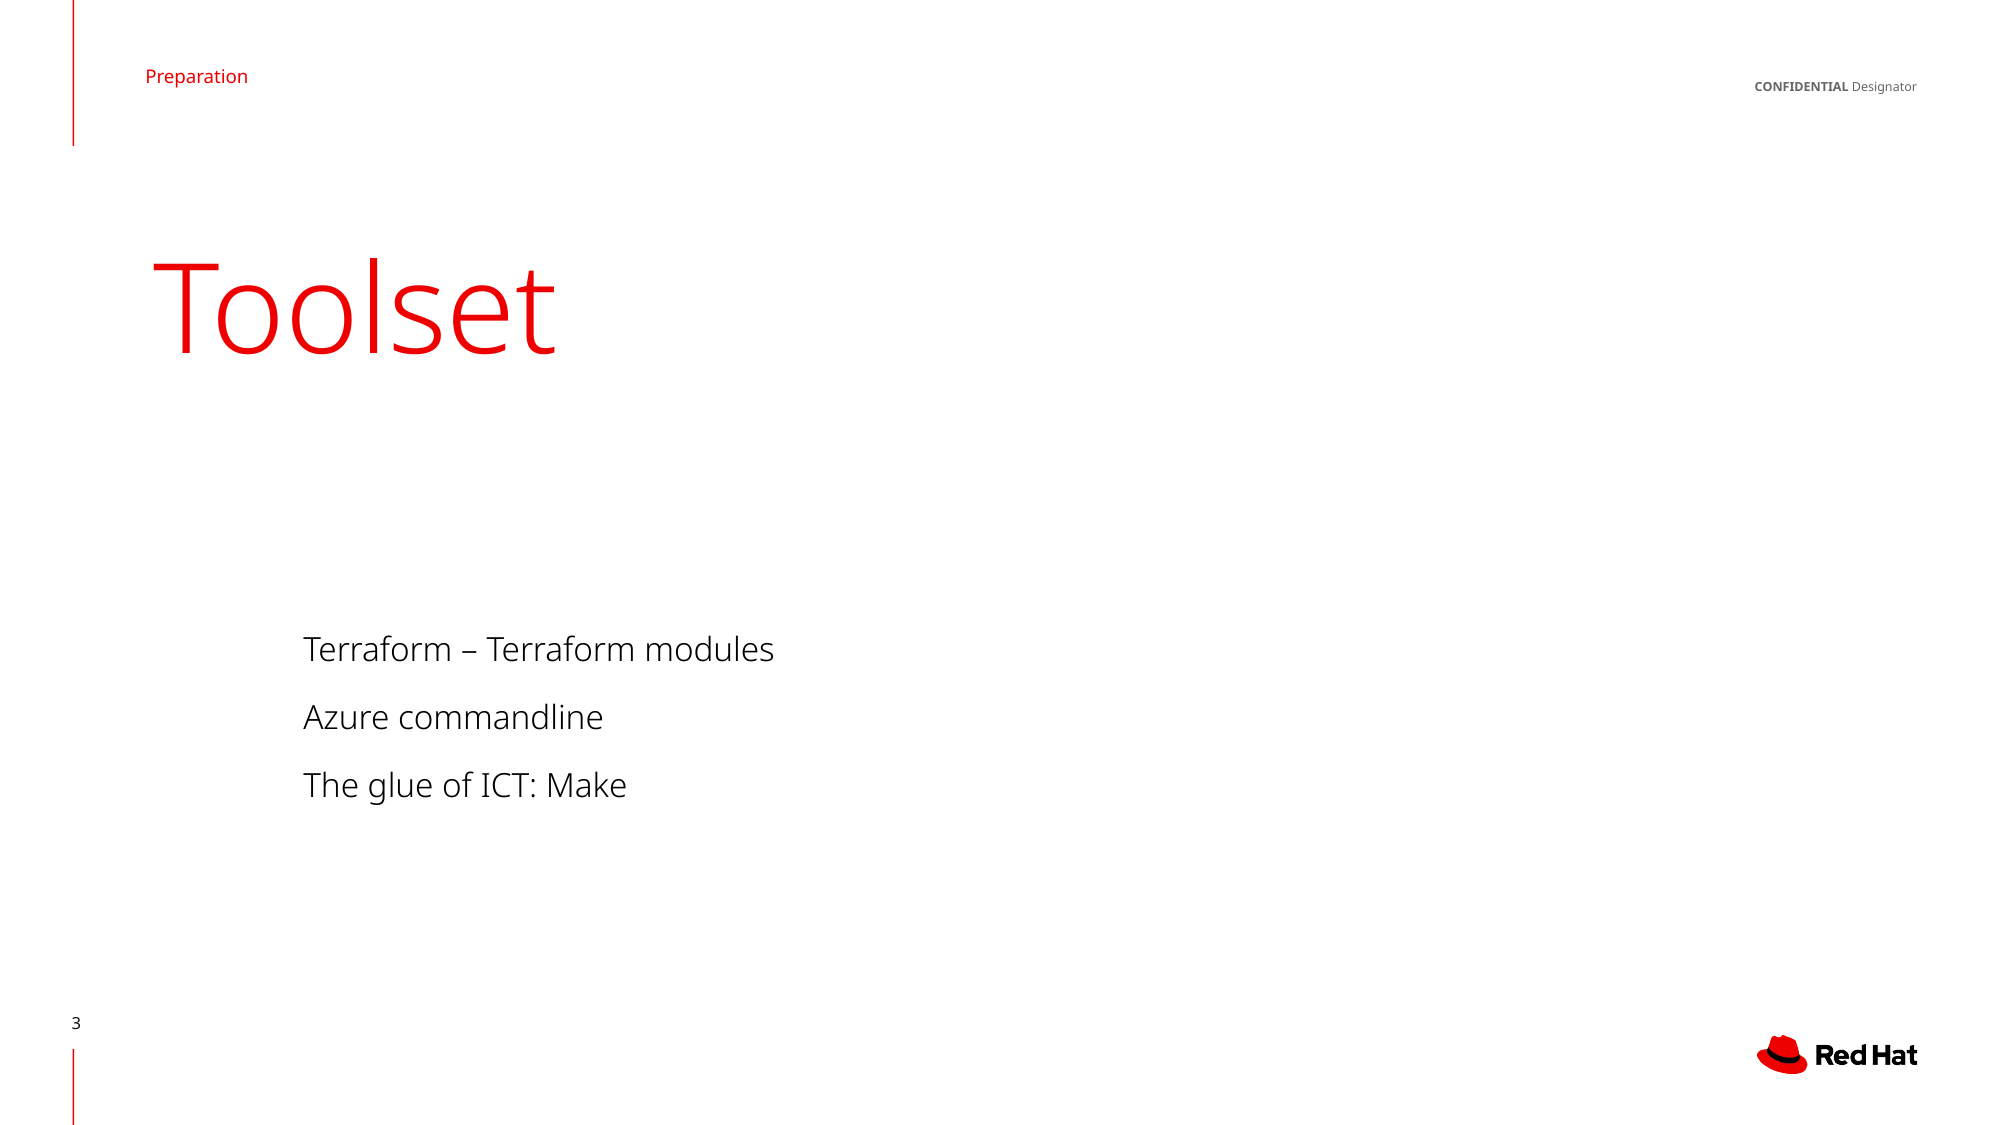

Preparation
CONFIDENTIAL Designator
Toolset
Terraform – Terraform modules
Azure commandline
The glue of ICT: Make
3
#